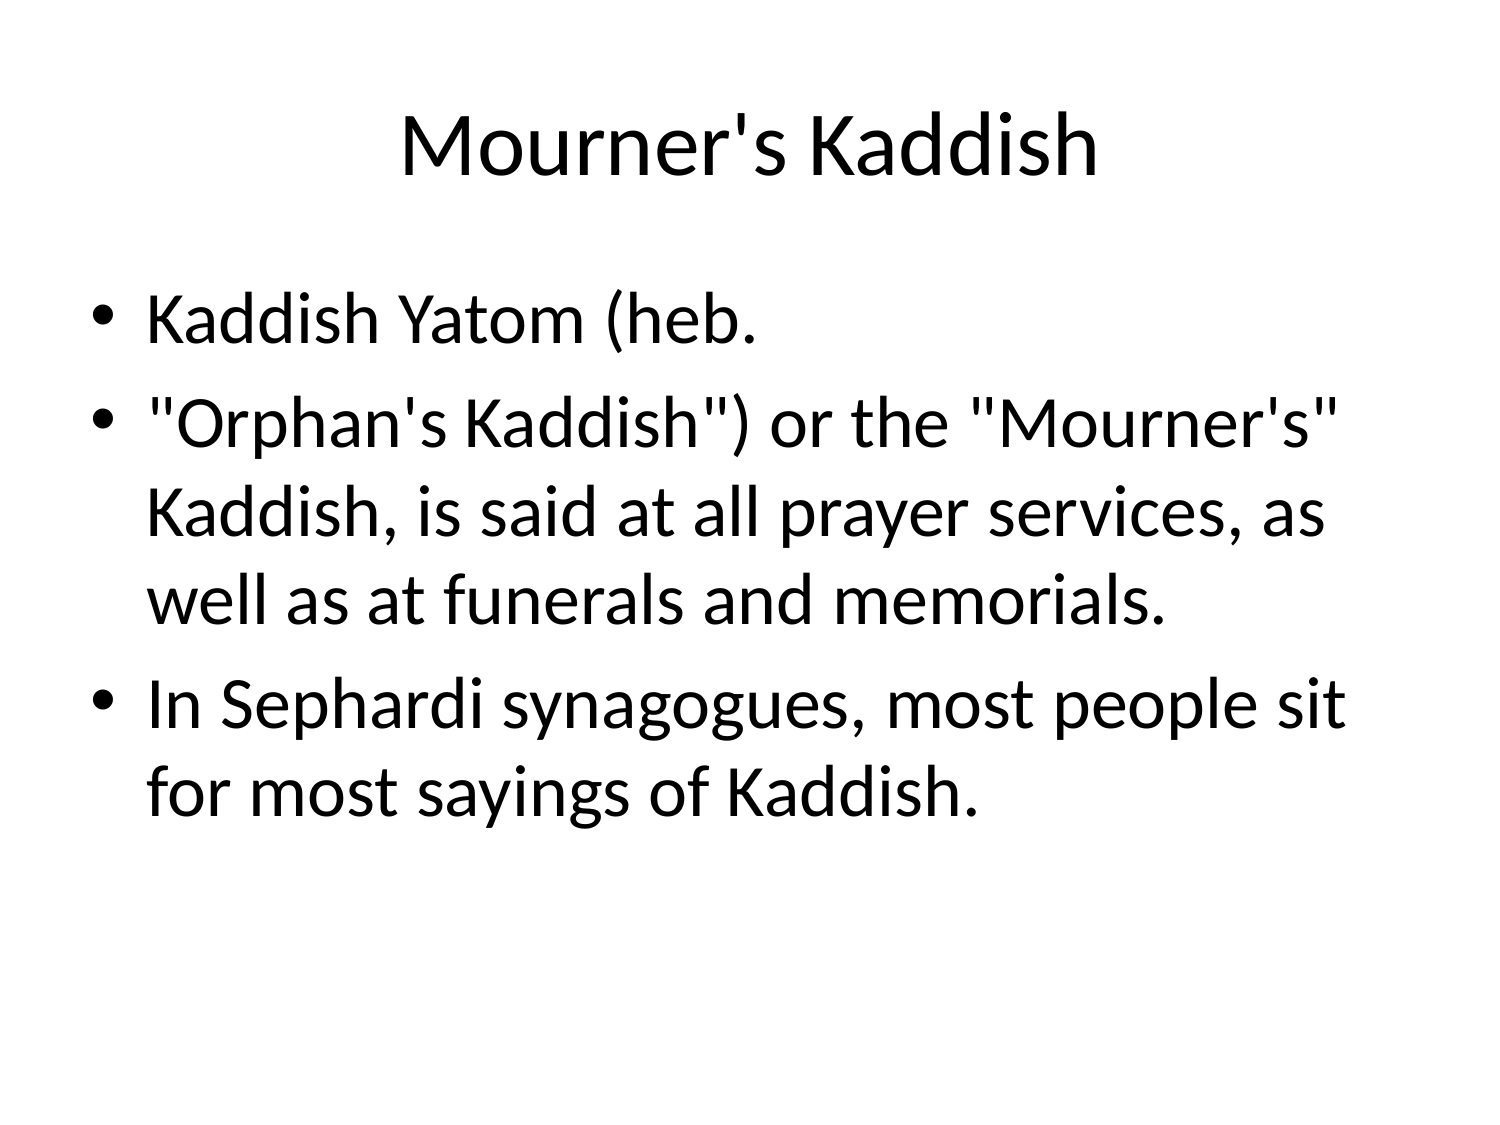

# Mourner's Kaddish
Kaddish Yatom (heb.
"Orphan's Kaddish") or the "Mourner's" Kaddish, is said at all prayer services, as well as at funerals and memorials.
In Sephardi synagogues, most people sit for most sayings of Kaddish.